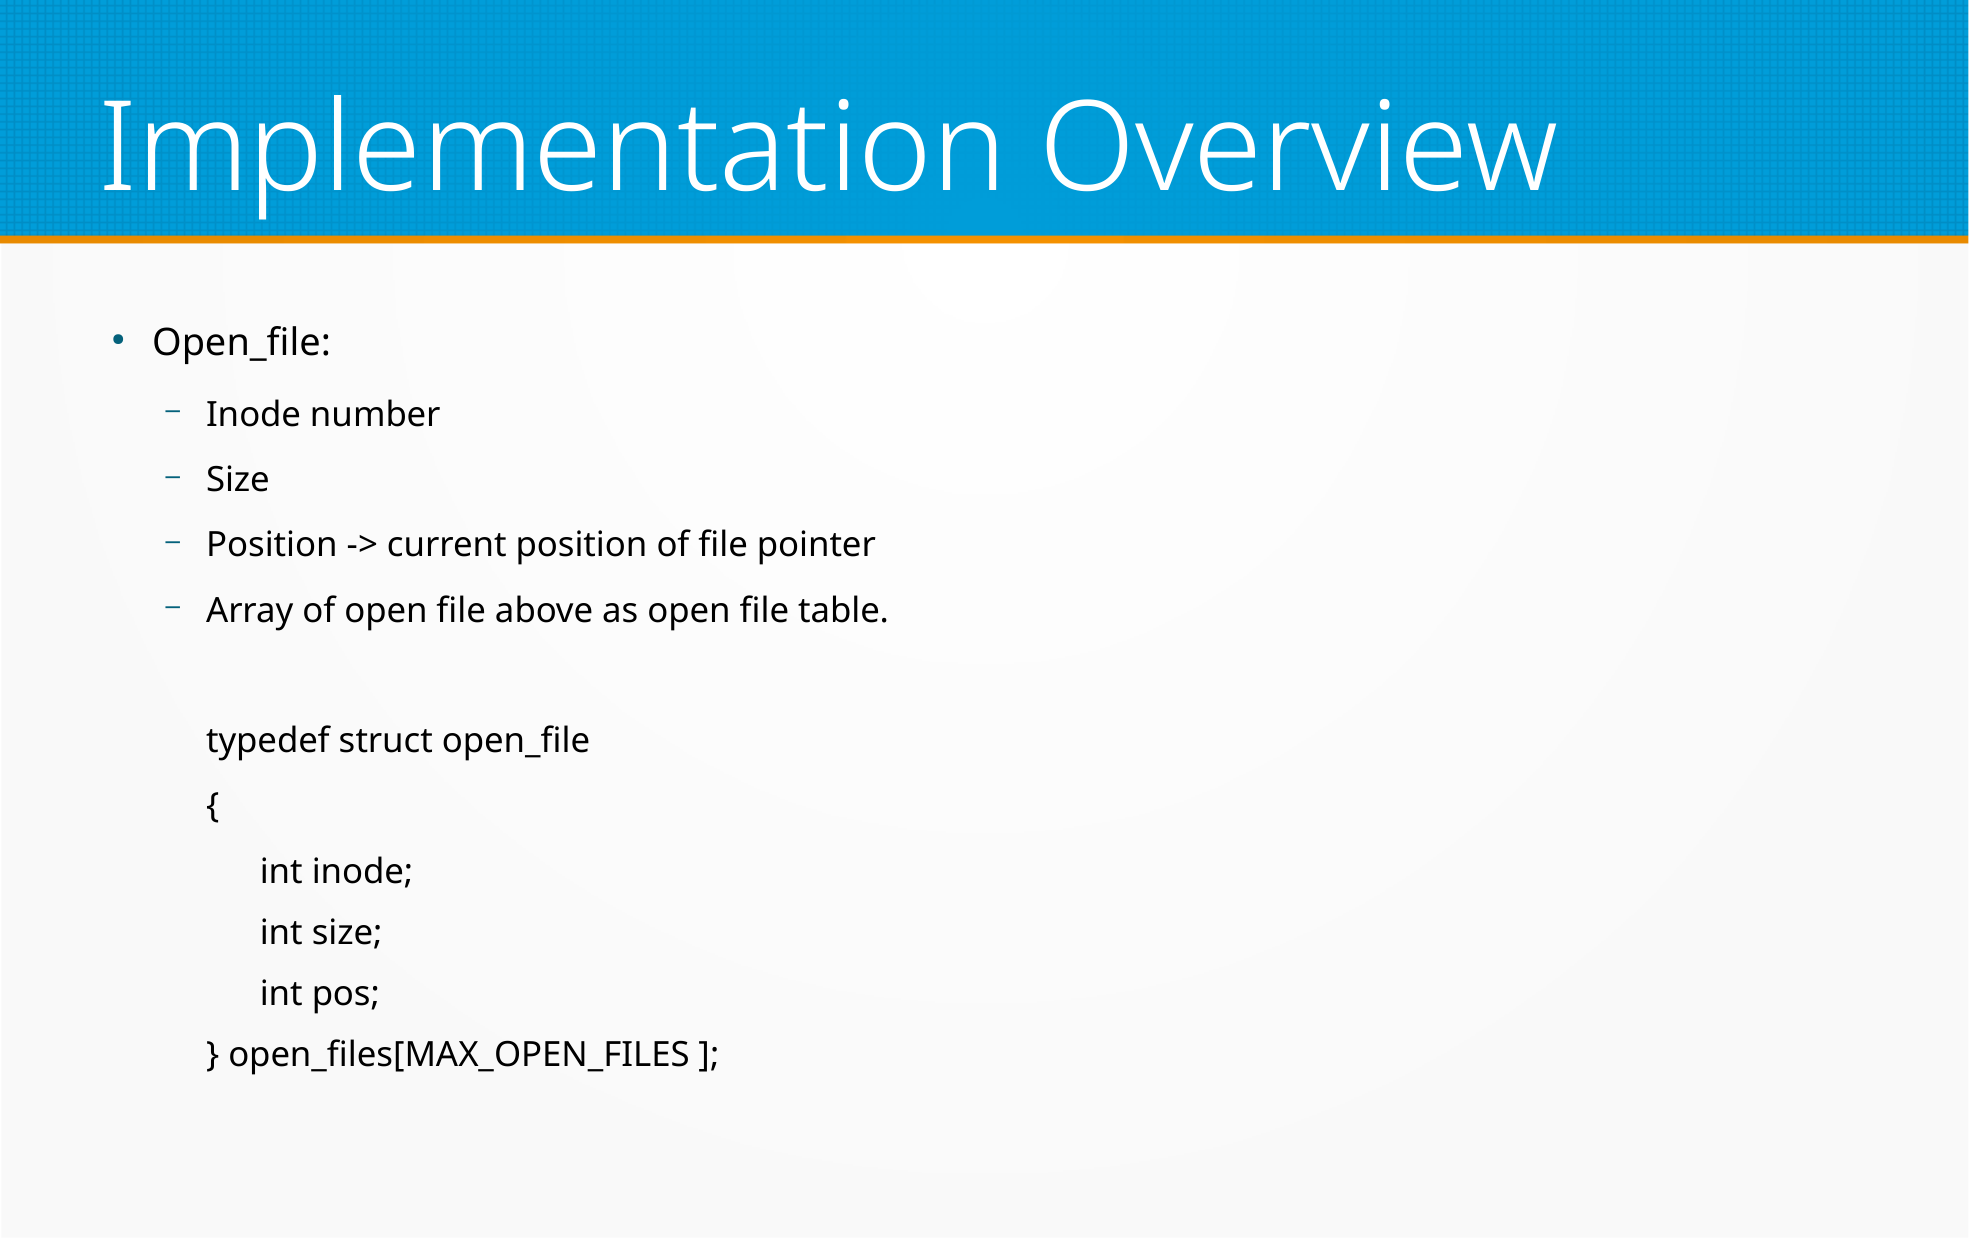

# Implementation Overview
Open_file:
Inode number
Size
Position -> current position of file pointer
Array of open file above as open file table.
typedef struct open_file
{
int inode;
int size;
int pos;
} open_files[MAX_OPEN_FILES ];